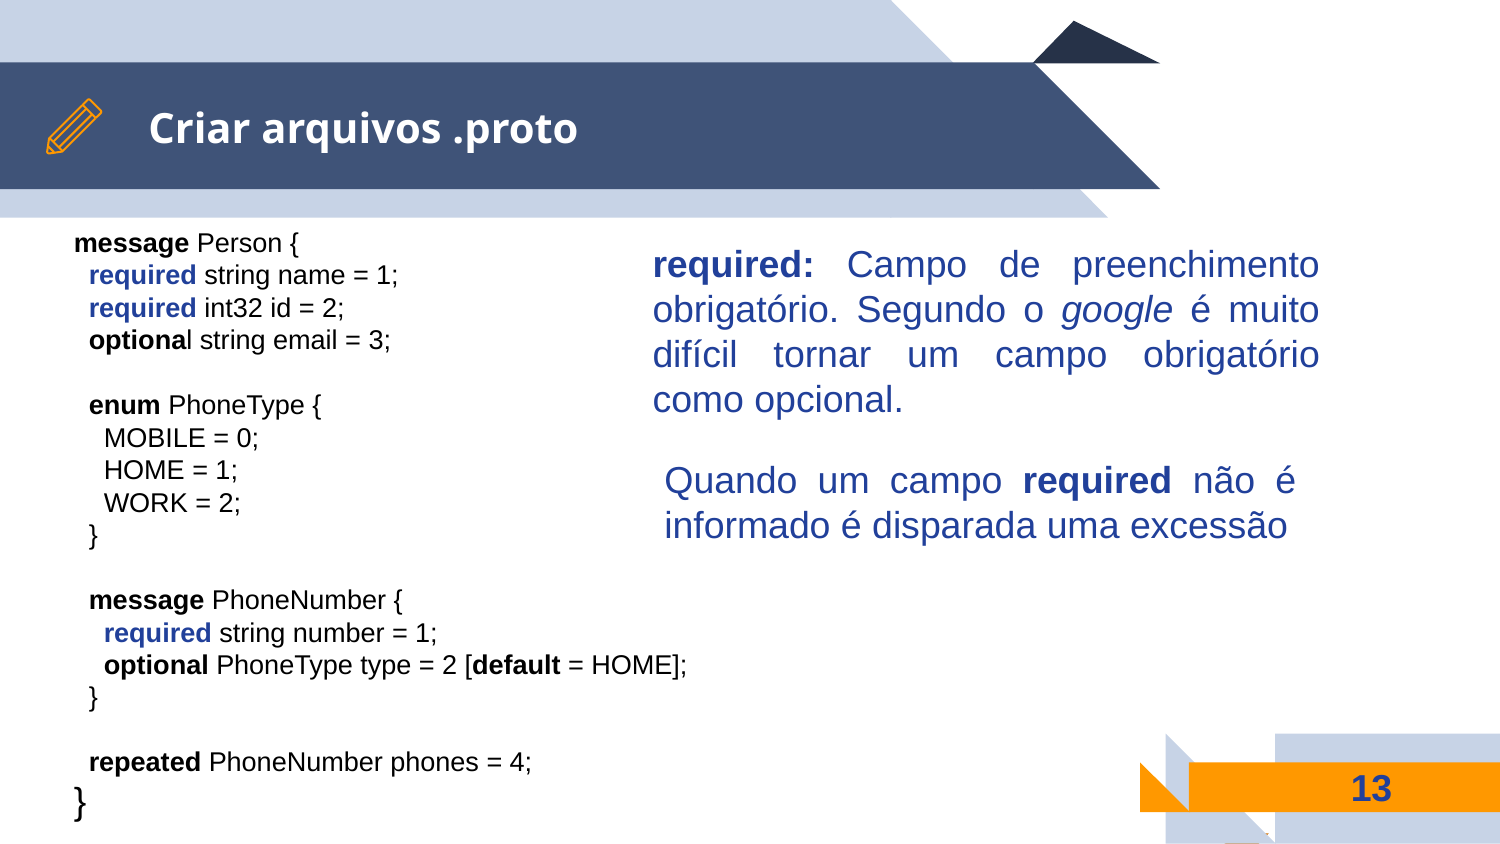

Criar arquivos .proto
message Person {
 required string name = 1;
 required int32 id = 2;
 optional string email = 3;
 enum PhoneType {
 MOBILE = 0;
 HOME = 1;
 WORK = 2;
 }
 message PhoneNumber {
 required string number = 1;
 optional PhoneType type = 2 [default = HOME];
 }
 repeated PhoneNumber phones = 4;
}
required: Campo de preenchimento obrigatório. Segundo o google é muito difícil tornar um campo obrigatório como opcional.
Quando um campo required não é informado é disparada uma excessão
13